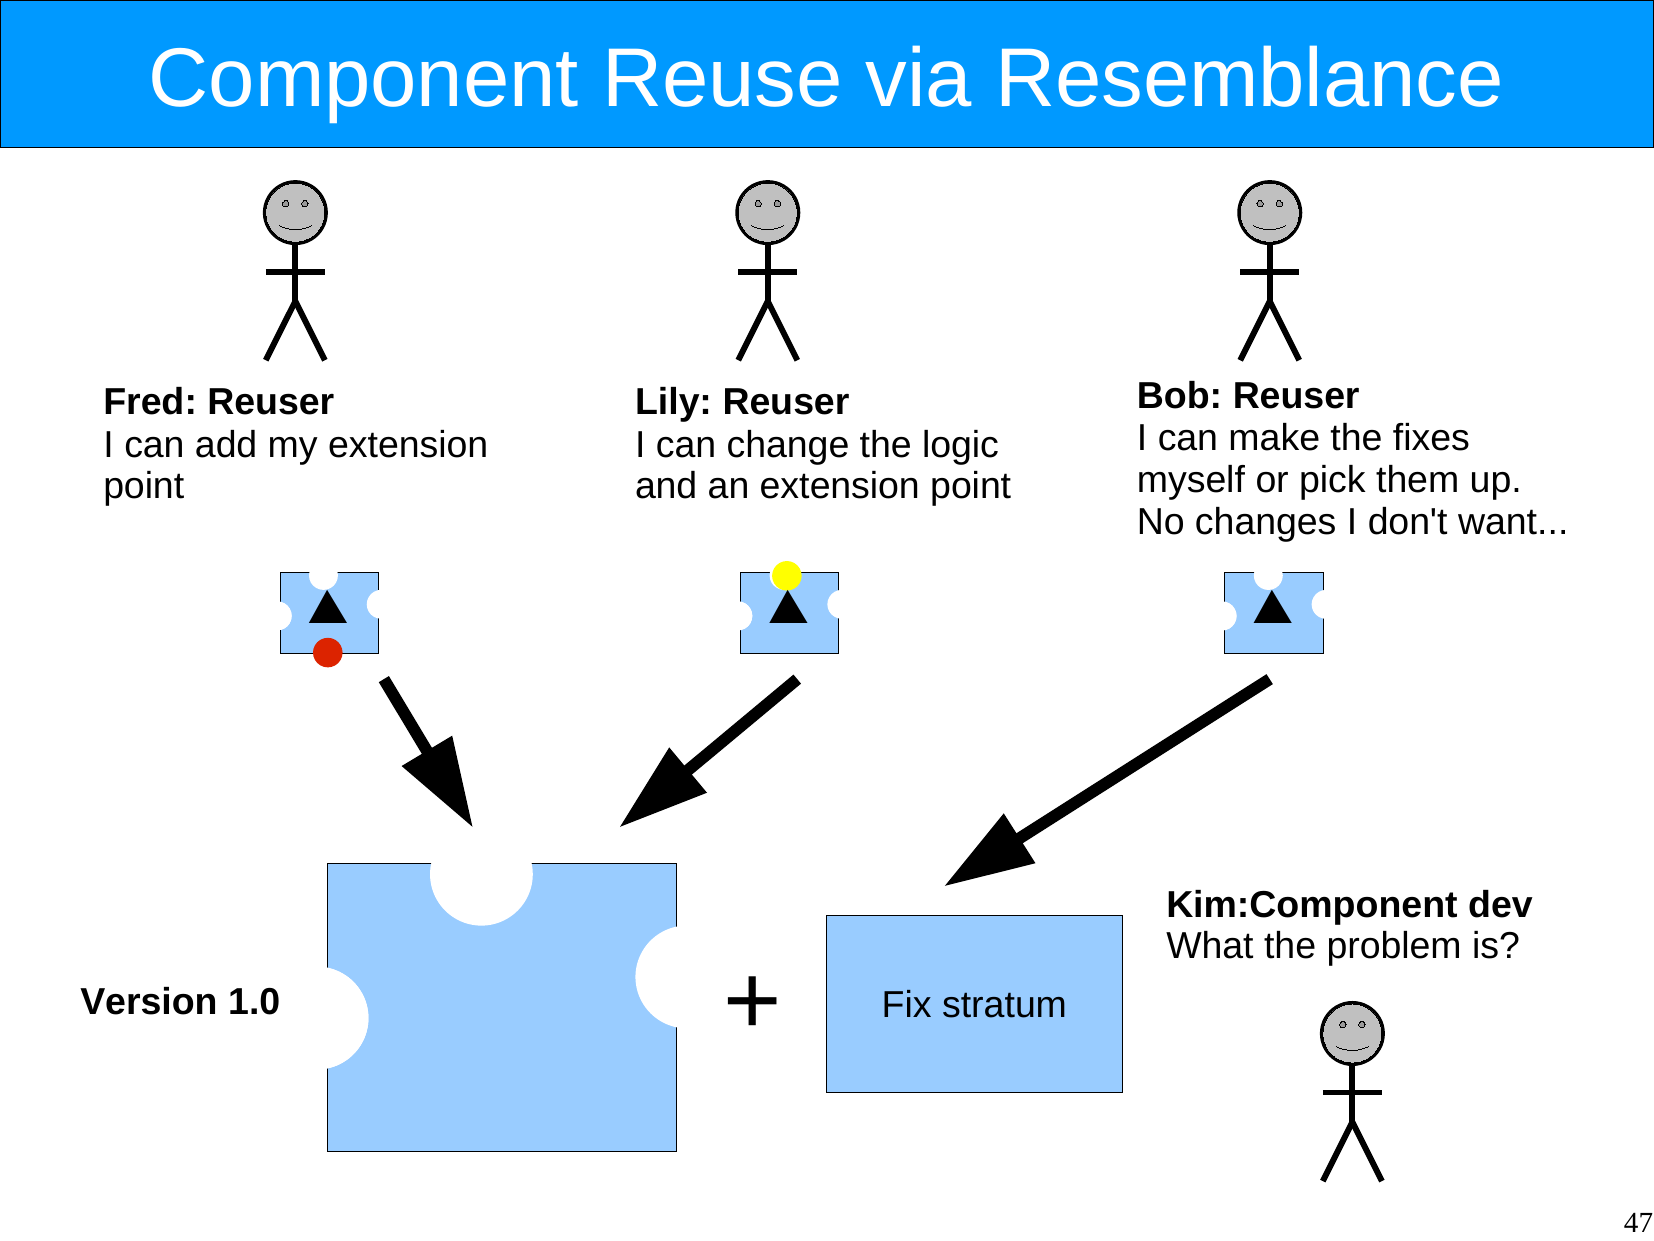

# Component Reuse via Resemblance
Bob: Reuser
I can make the fixes
myself or pick them up.
No changes I don't want...
Fred: Reuser
I can add my extension
point
Lily: Reuser
I can change the logic
and an extension point
▲
▲
▲
Kim:Component dev
What the problem is?
Fix stratum
+
Version 1.0
47